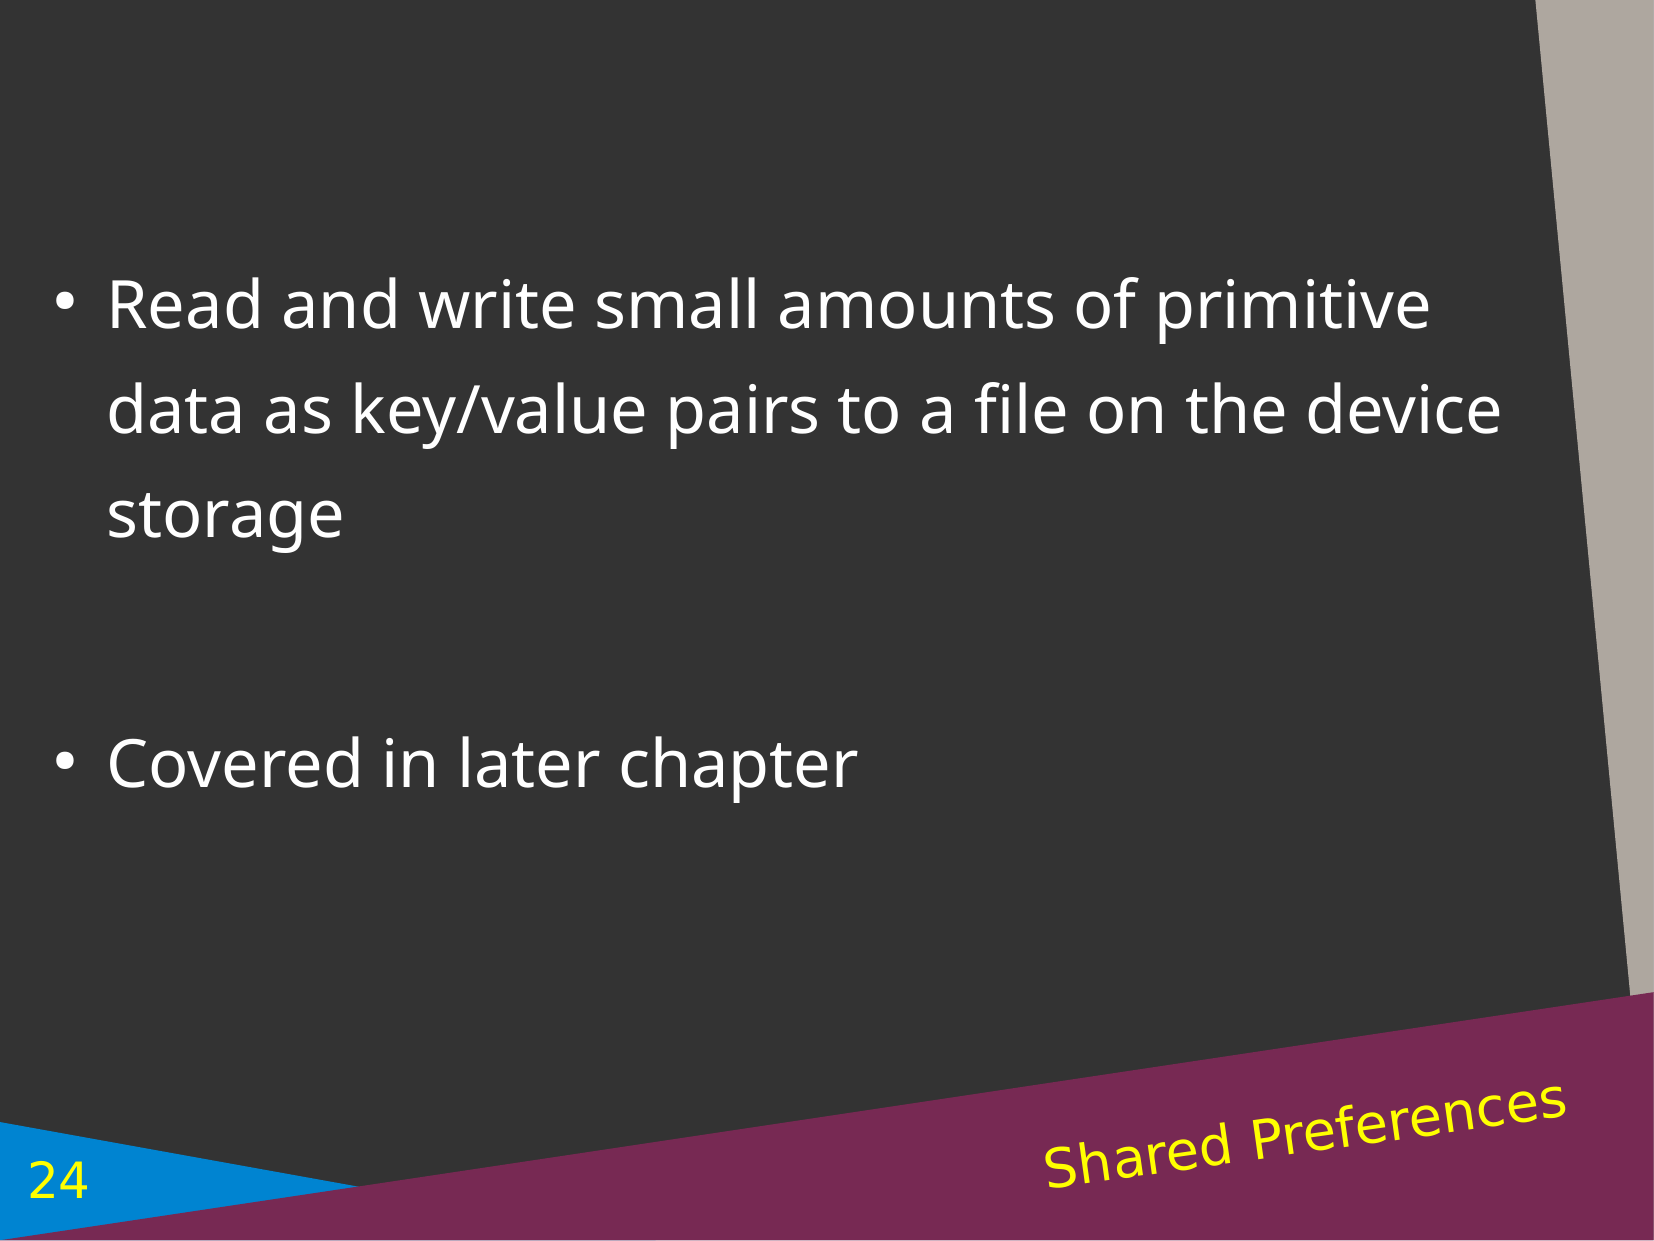

Read and write small amounts of primitive data as key/value pairs to a file on the device storage
Covered in later chapter
# Shared Preferences
24